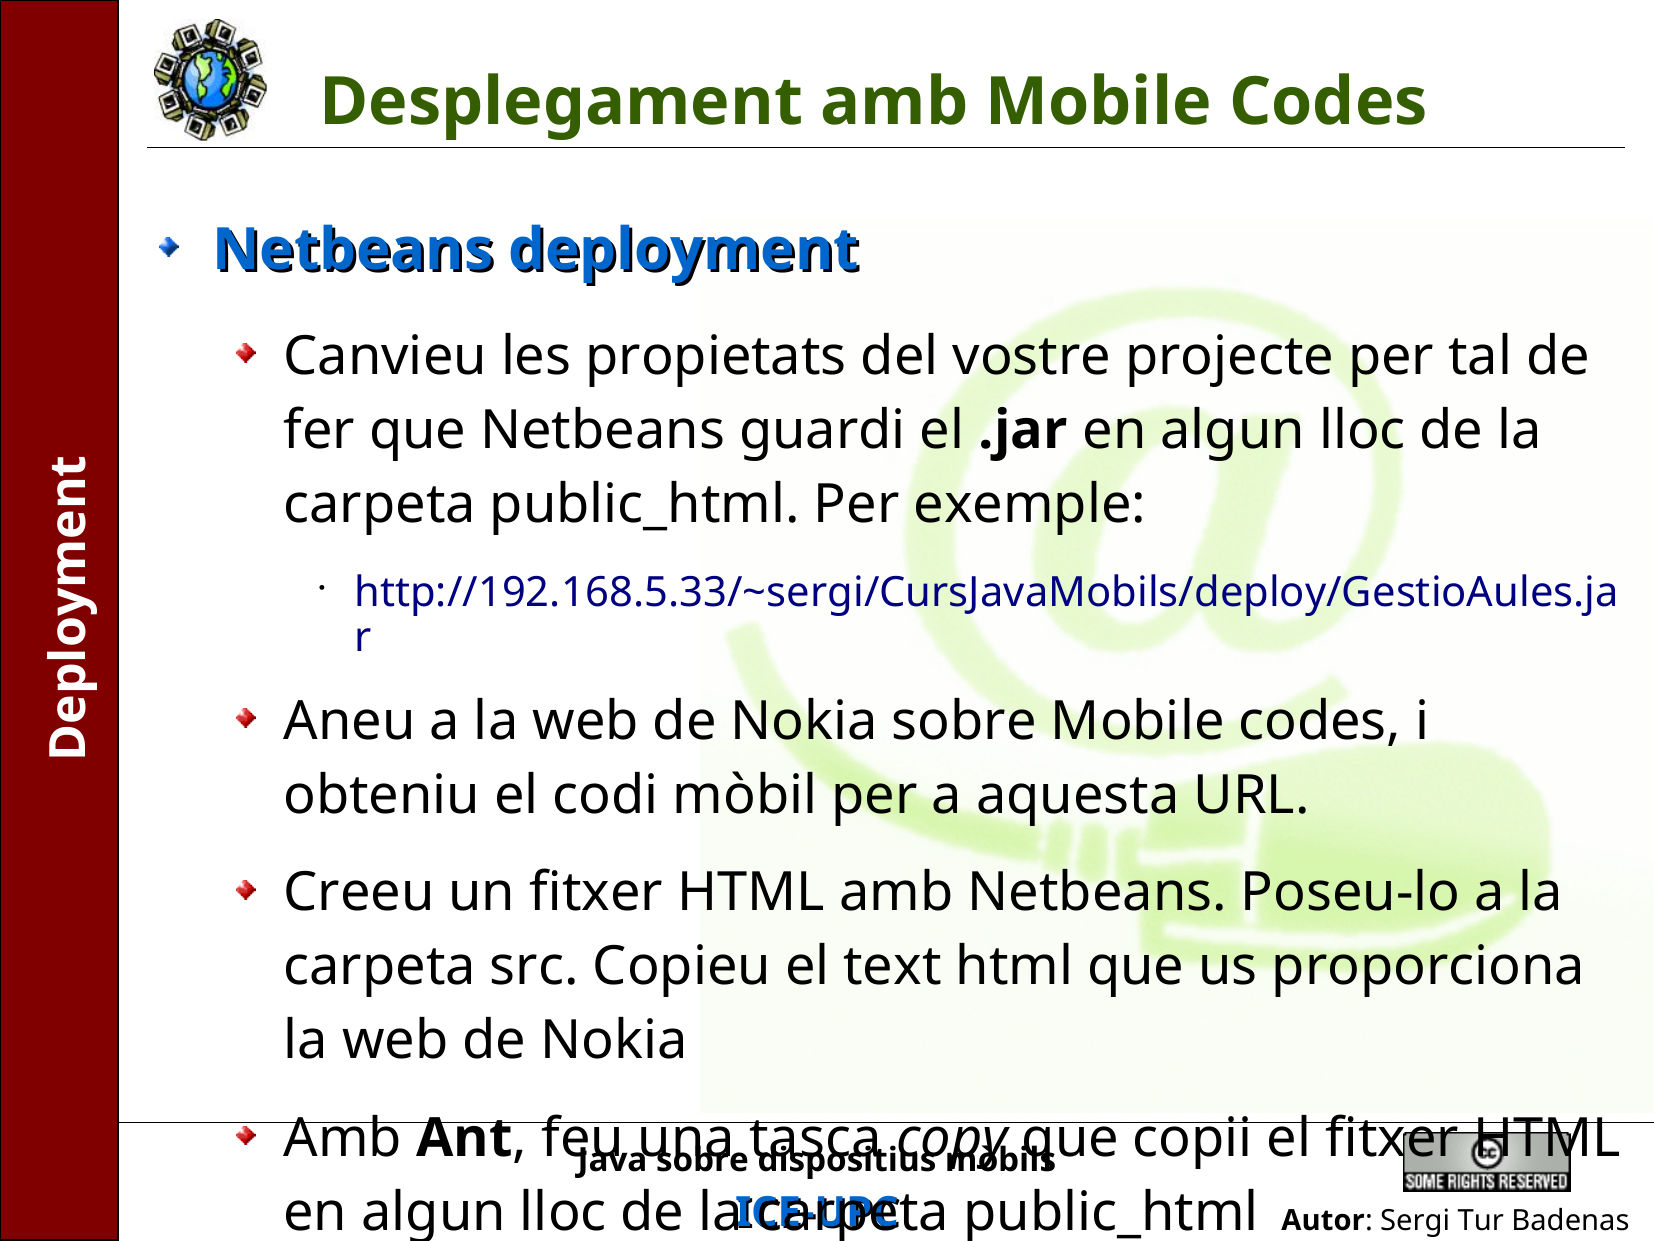

# Desplegament amb Mobile Codes
Netbeans deployment
Canvieu les propietats del vostre projecte per tal de fer que Netbeans guardi el .jar en algun lloc de la carpeta public_html. Per exemple:
http://192.168.5.33/~sergi/CursJavaMobils/deploy/GestioAules.jar
Aneu a la web de Nokia sobre Mobile codes, i obteniu el codi mòbil per a aquesta URL.
Creeu un fitxer HTML amb Netbeans. Poseu-lo a la carpeta src. Copieu el text html que us proporciona la web de Nokia
Amb Ant, feu una tasca copy que copii el fitxer HTML en algun lloc de la carpeta public_html